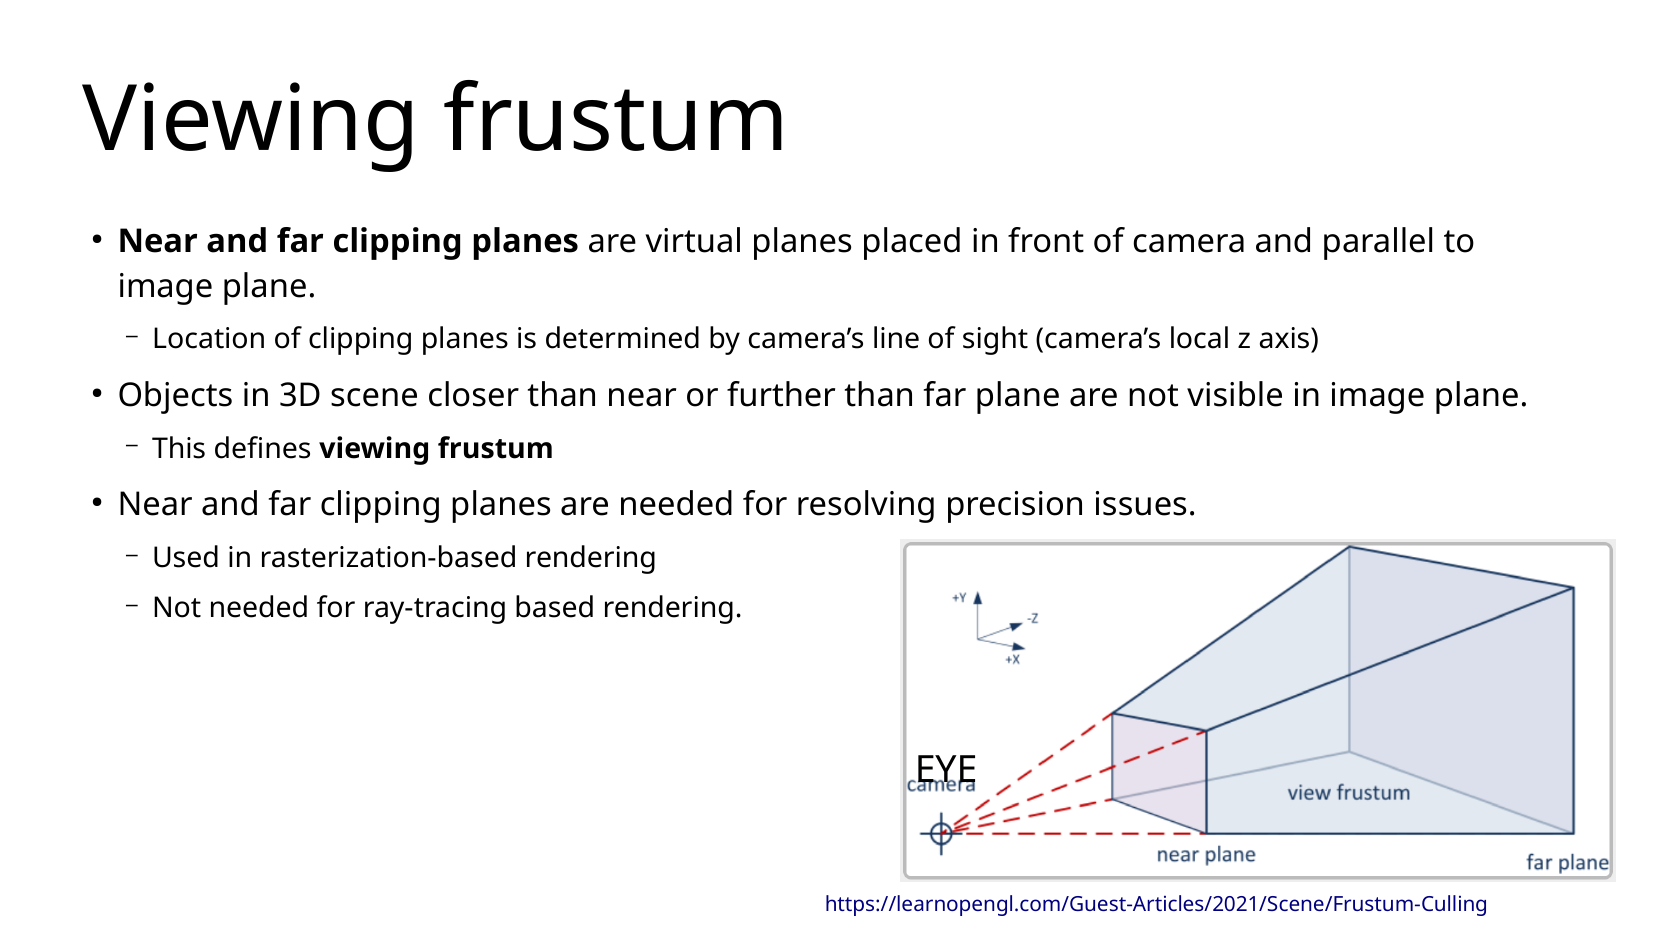

# Viewing frustum
Near and far clipping planes are virtual planes placed in front of camera and parallel to image plane.
Location of clipping planes is determined by camera’s line of sight (camera’s local z axis)
Objects in 3D scene closer than near or further than far plane are not visible in image plane.
This defines viewing frustum
Near and far clipping planes are needed for resolving precision issues.
Used in rasterization-based rendering
Not needed for ray-tracing based rendering.
EYE
https://learnopengl.com/Guest-Articles/2021/Scene/Frustum-Culling